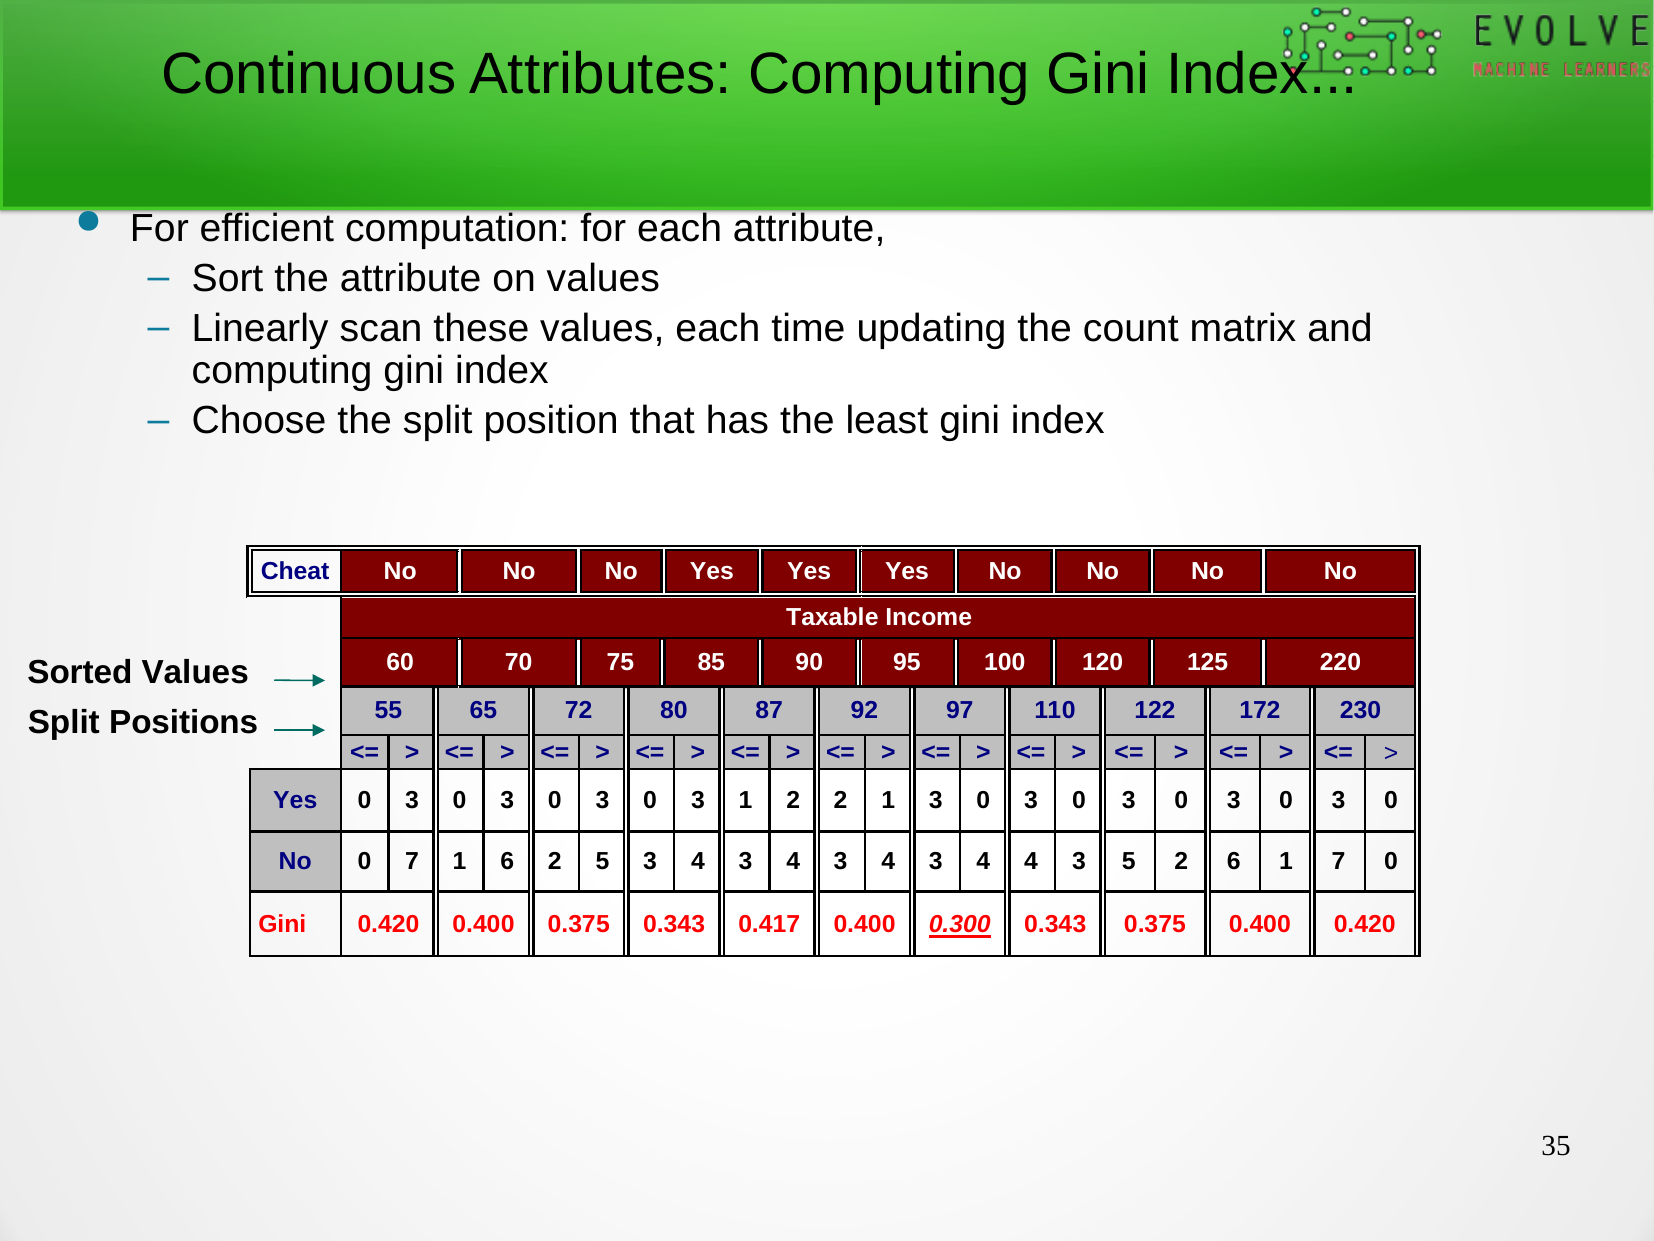

# Continuous Attributes: Computing Gini Index...
For efficient computation: for each attribute,
Sort the attribute on values
Linearly scan these values, each time updating the count matrix and computing gini index
Choose the split position that has the least gini index
Sorted Values
Split Positions
35